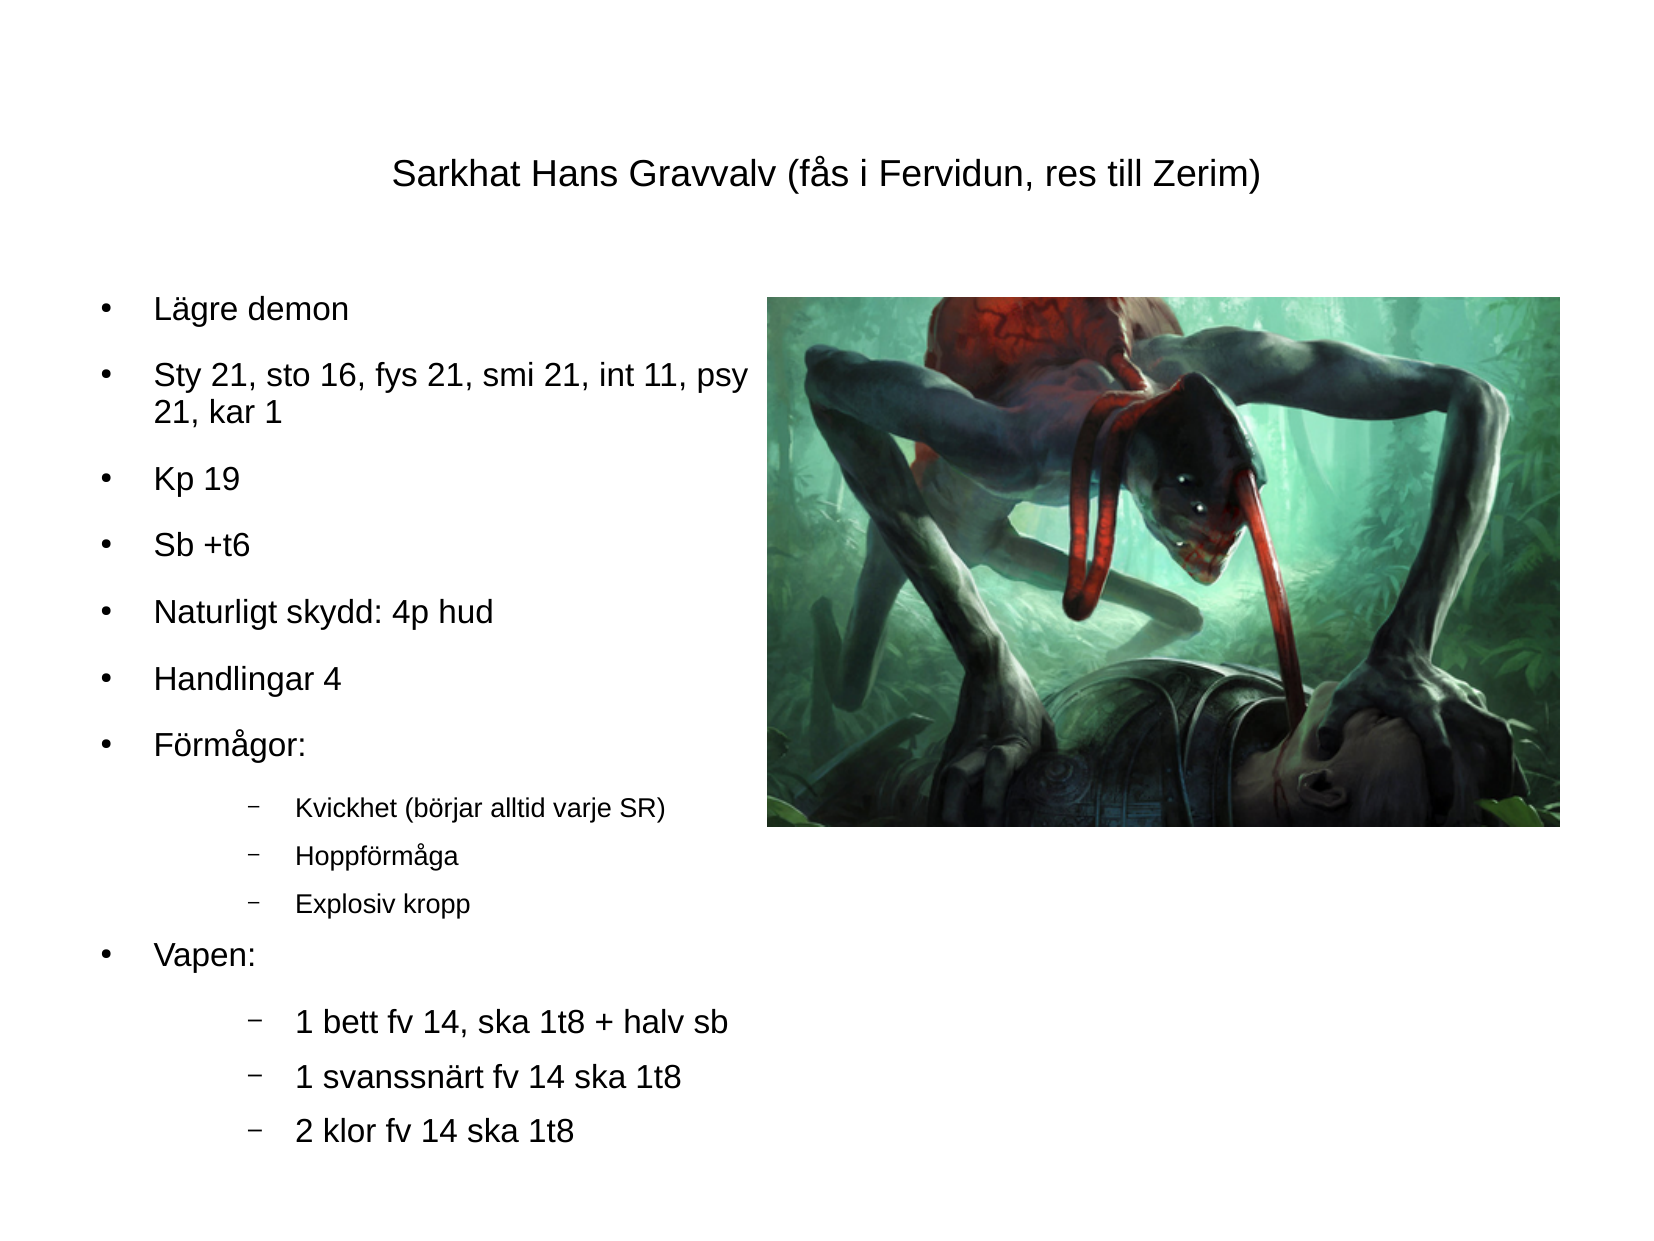

# Sarkhat Hans Gravvalv (fås i Fervidun, res till Zerim)
Lägre demon
Sty 21, sto 16, fys 21, smi 21, int 11, psy 21, kar 1
Kp 19
Sb +t6
Naturligt skydd: 4p hud
Handlingar 4
Förmågor:
Kvickhet (börjar alltid varje SR)
Hoppförmåga
Explosiv kropp
Vapen:
1 bett fv 14, ska 1t8 + halv sb
1 svanssnärt fv 14 ska 1t8
2 klor fv 14 ska 1t8